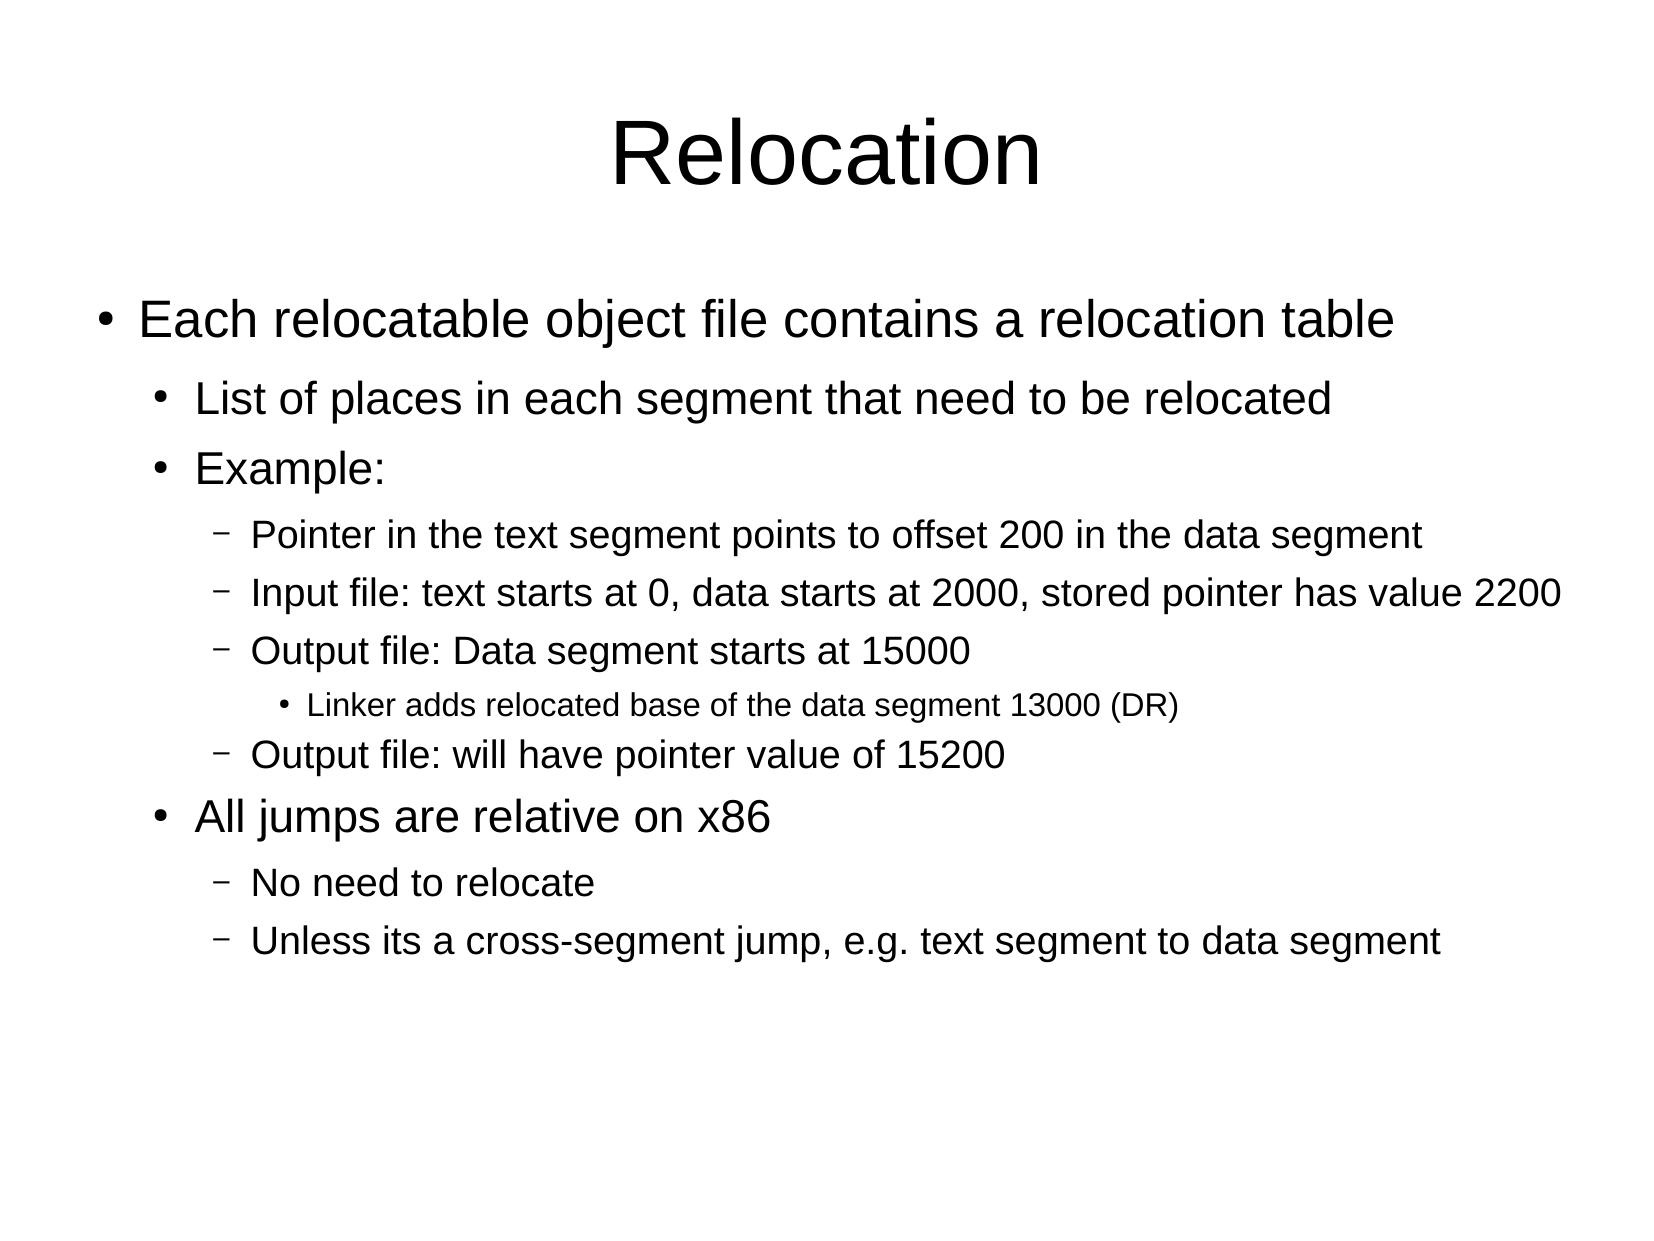

# Relocation
Each relocatable object file contains a relocation table
List of places in each segment that need to be relocated
Example:
Pointer in the text segment points to offset 200 in the data segment
Input file: text starts at 0, data starts at 2000, stored pointer has value 2200
Output file: Data segment starts at 15000
Linker adds relocated base of the data segment 13000 (DR)
Output file: will have pointer value of 15200
All jumps are relative on x86
No need to relocate
Unless its a cross-segment jump, e.g. text segment to data segment